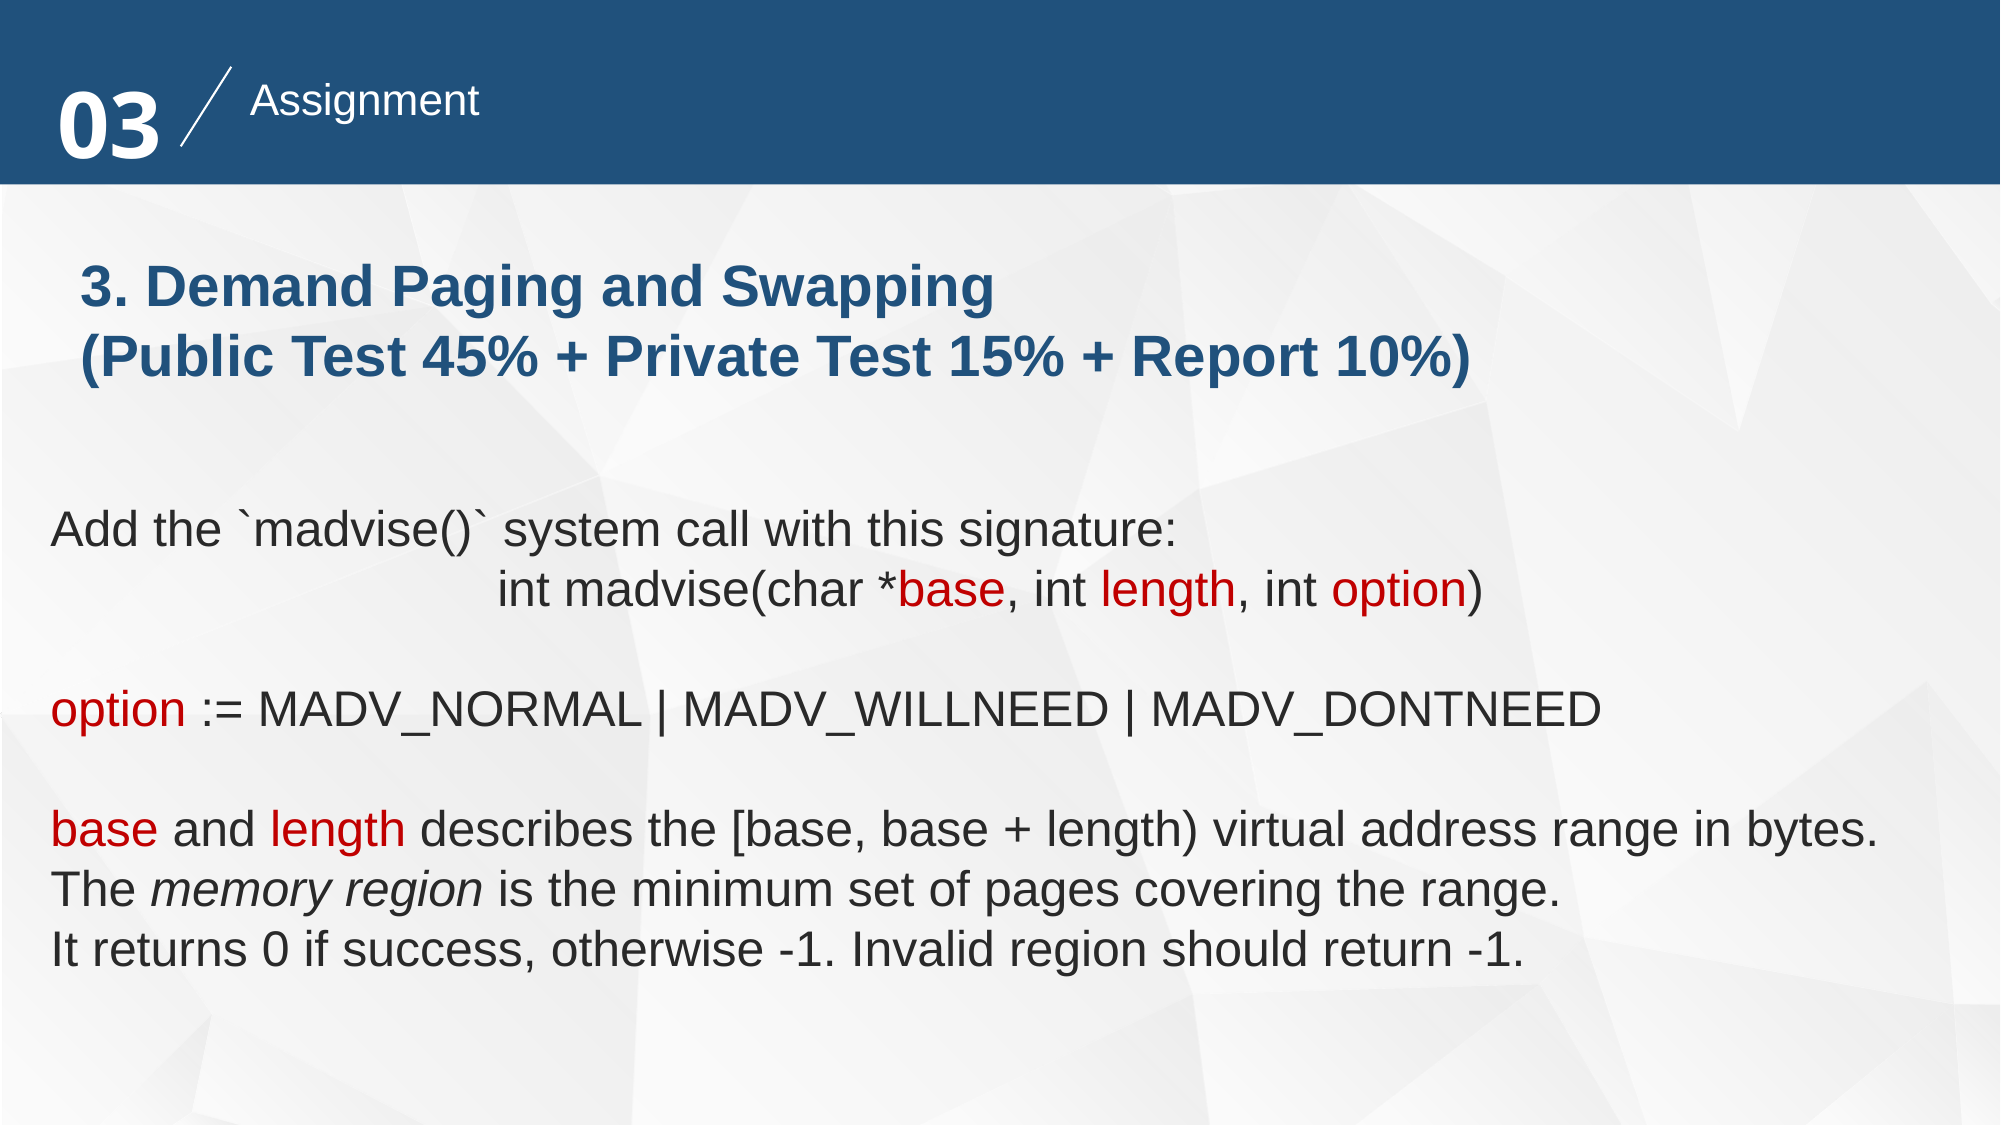

03
# Assignment
3. Demand Paging and Swapping
(Public Test 45% + Private Test 15% + Report 10%)
Add the `madvise()` system call with this signature:
int madvise(char *base, int length, int option)
option := MADV_NORMAL | MADV_WILLNEED | MADV_DONTNEED
base and length describes the [base, base + length) virtual address range in bytes.
The memory region is the minimum set of pages covering the range.
It returns 0 if success, otherwise -1. Invalid region should return -1.